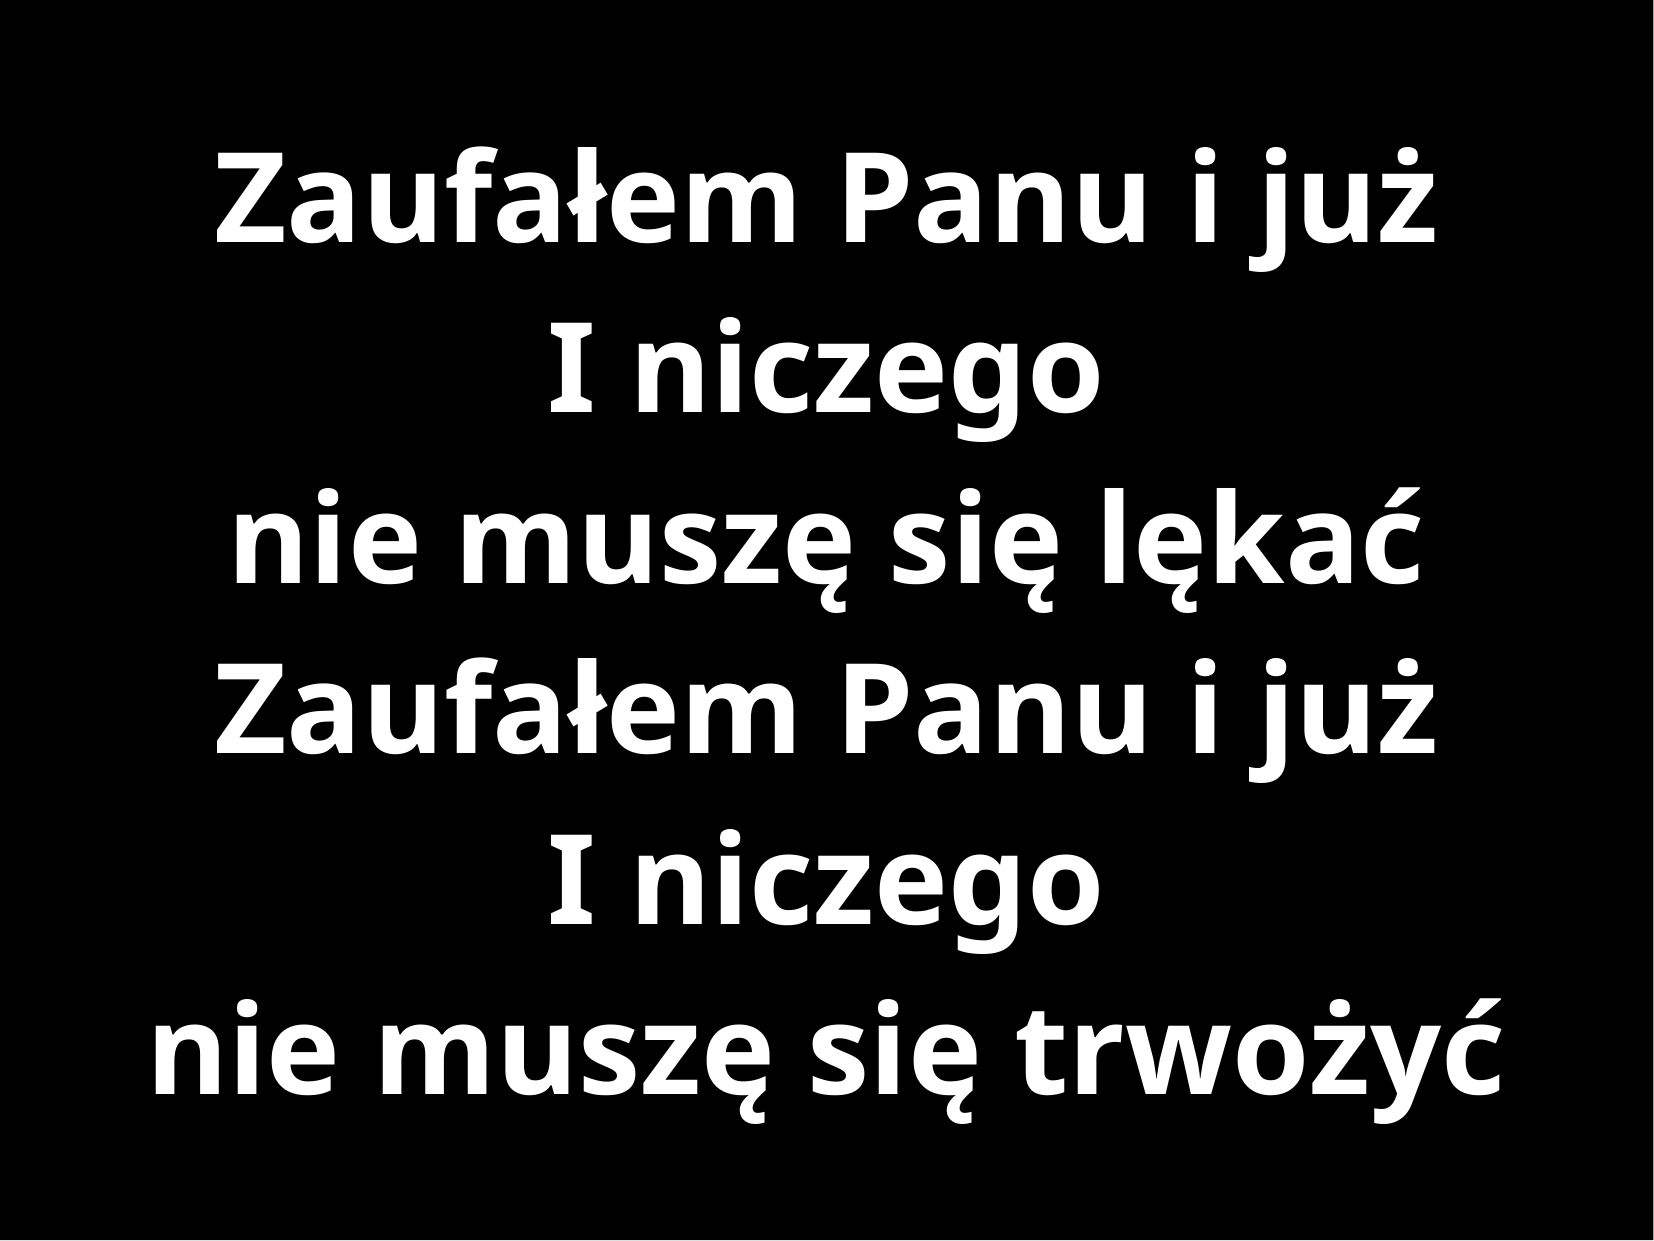

# Zaufałem Panu i już I niczego nie muszę się lękać Zaufałem Panu i już I niczego nie muszę się trwożyć